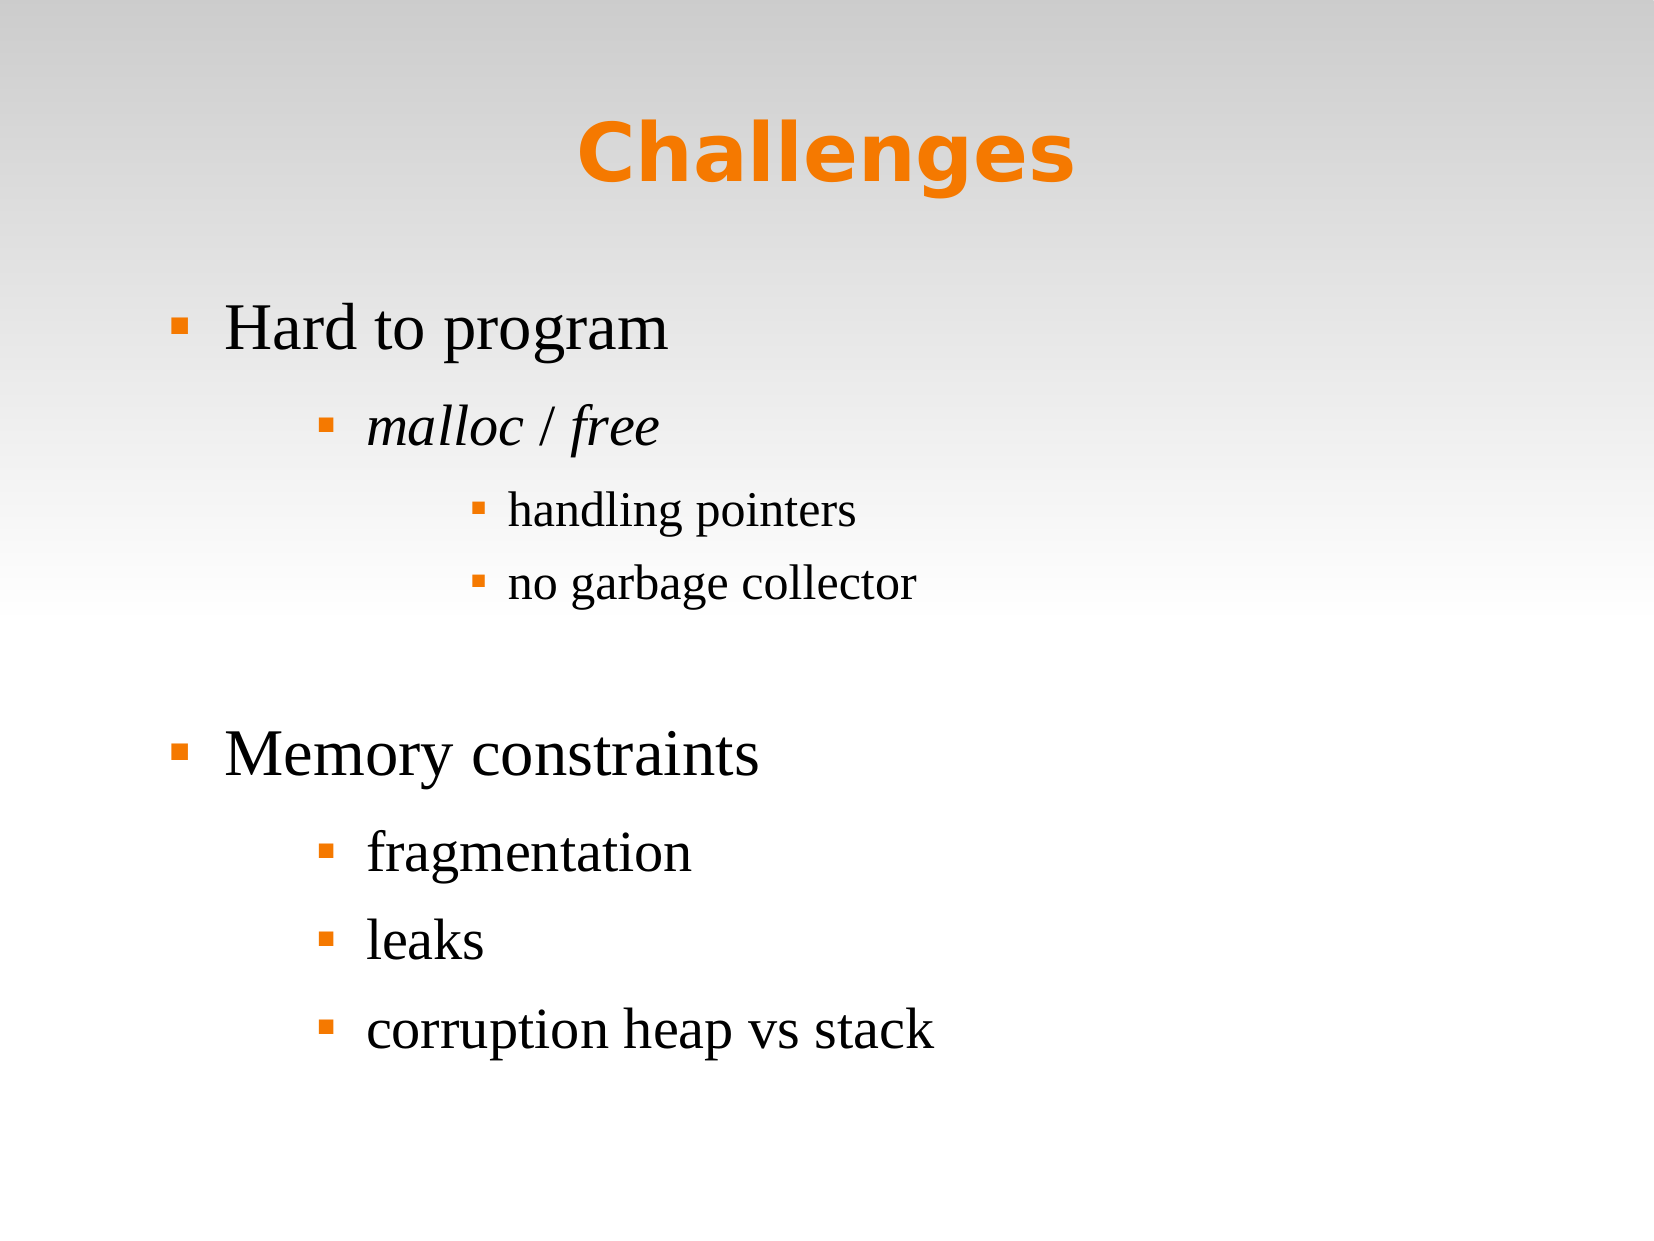

# Challenges
Hard to program
malloc / free
handling pointers
no garbage collector
Memory constraints
fragmentation
leaks
corruption heap vs stack